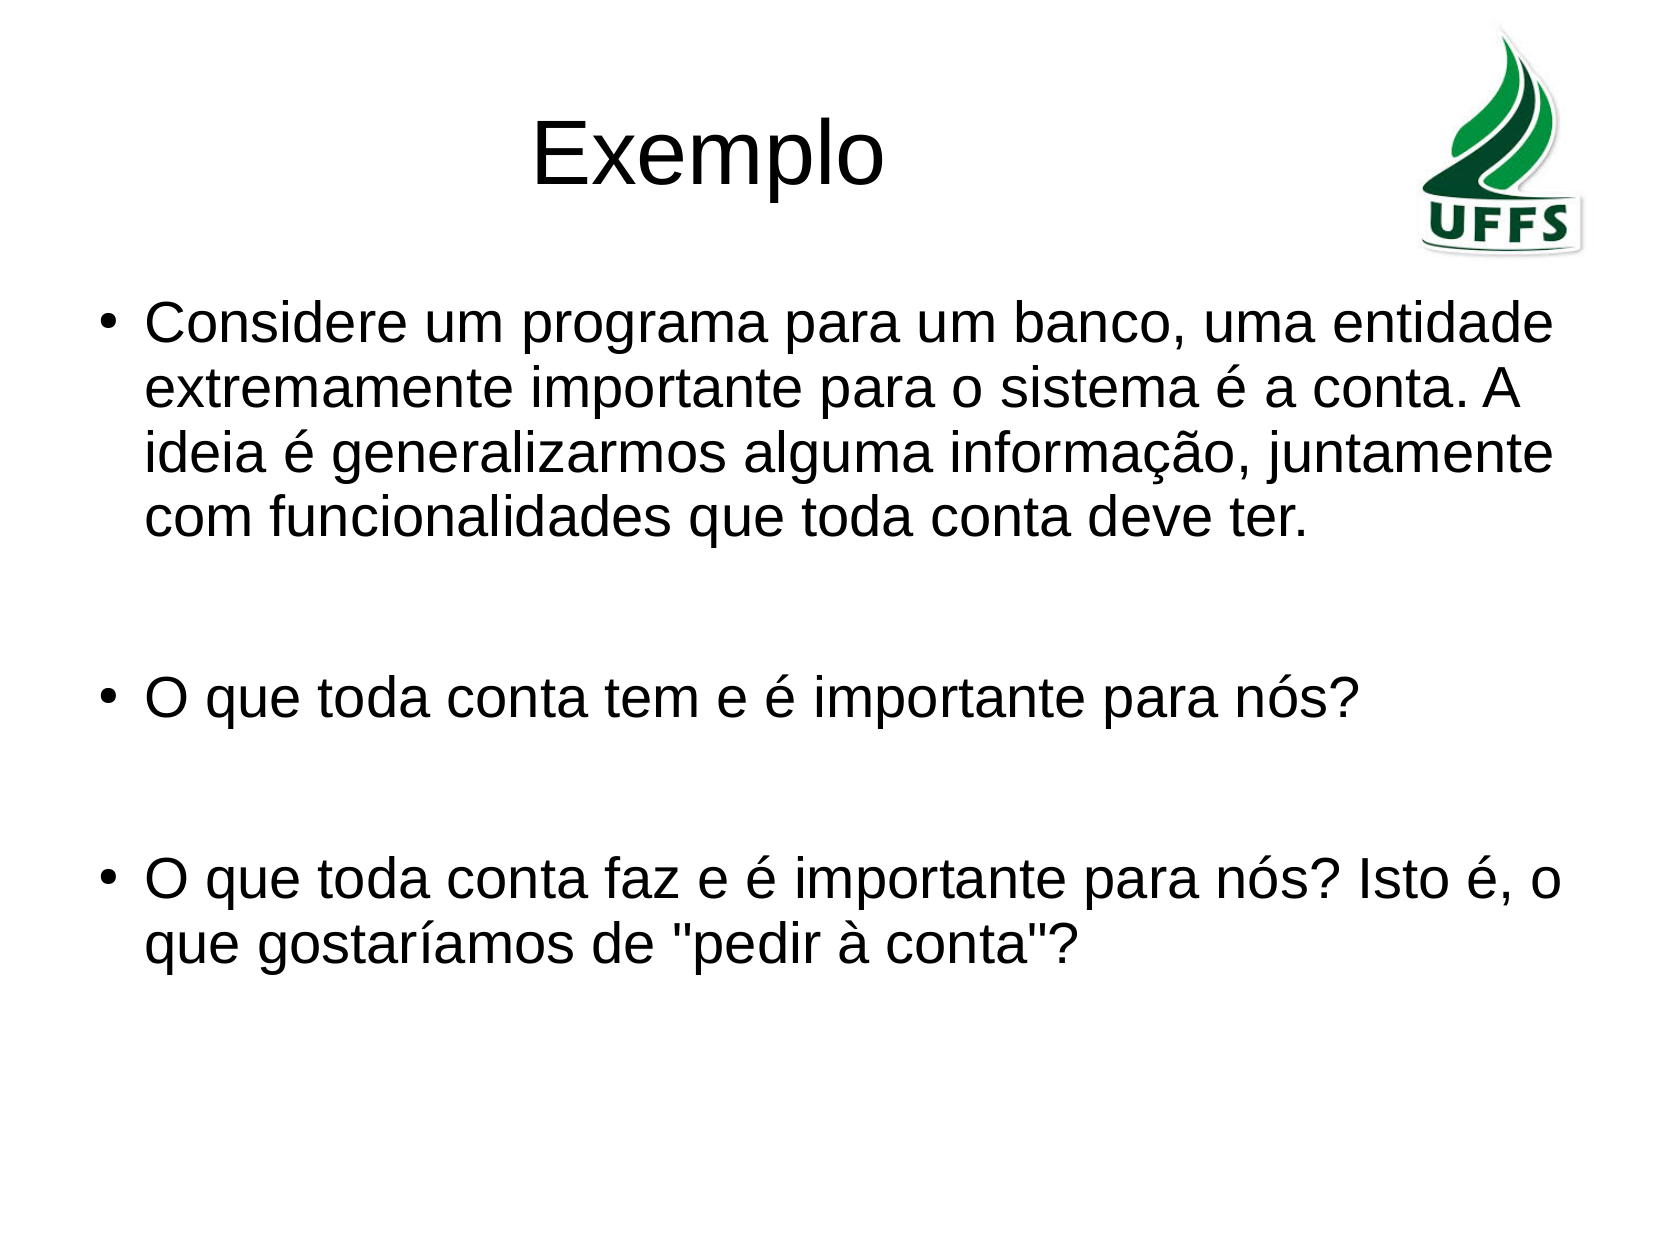

# Exemplo
Considere um programa para um banco, uma entidade extremamente importante para o sistema é a conta. A ideia é generalizarmos alguma informação, juntamente com funcionalidades que toda conta deve ter.
O que toda conta tem e é importante para nós?
O que toda conta faz e é importante para nós? Isto é, o que gostaríamos de "pedir à conta"?